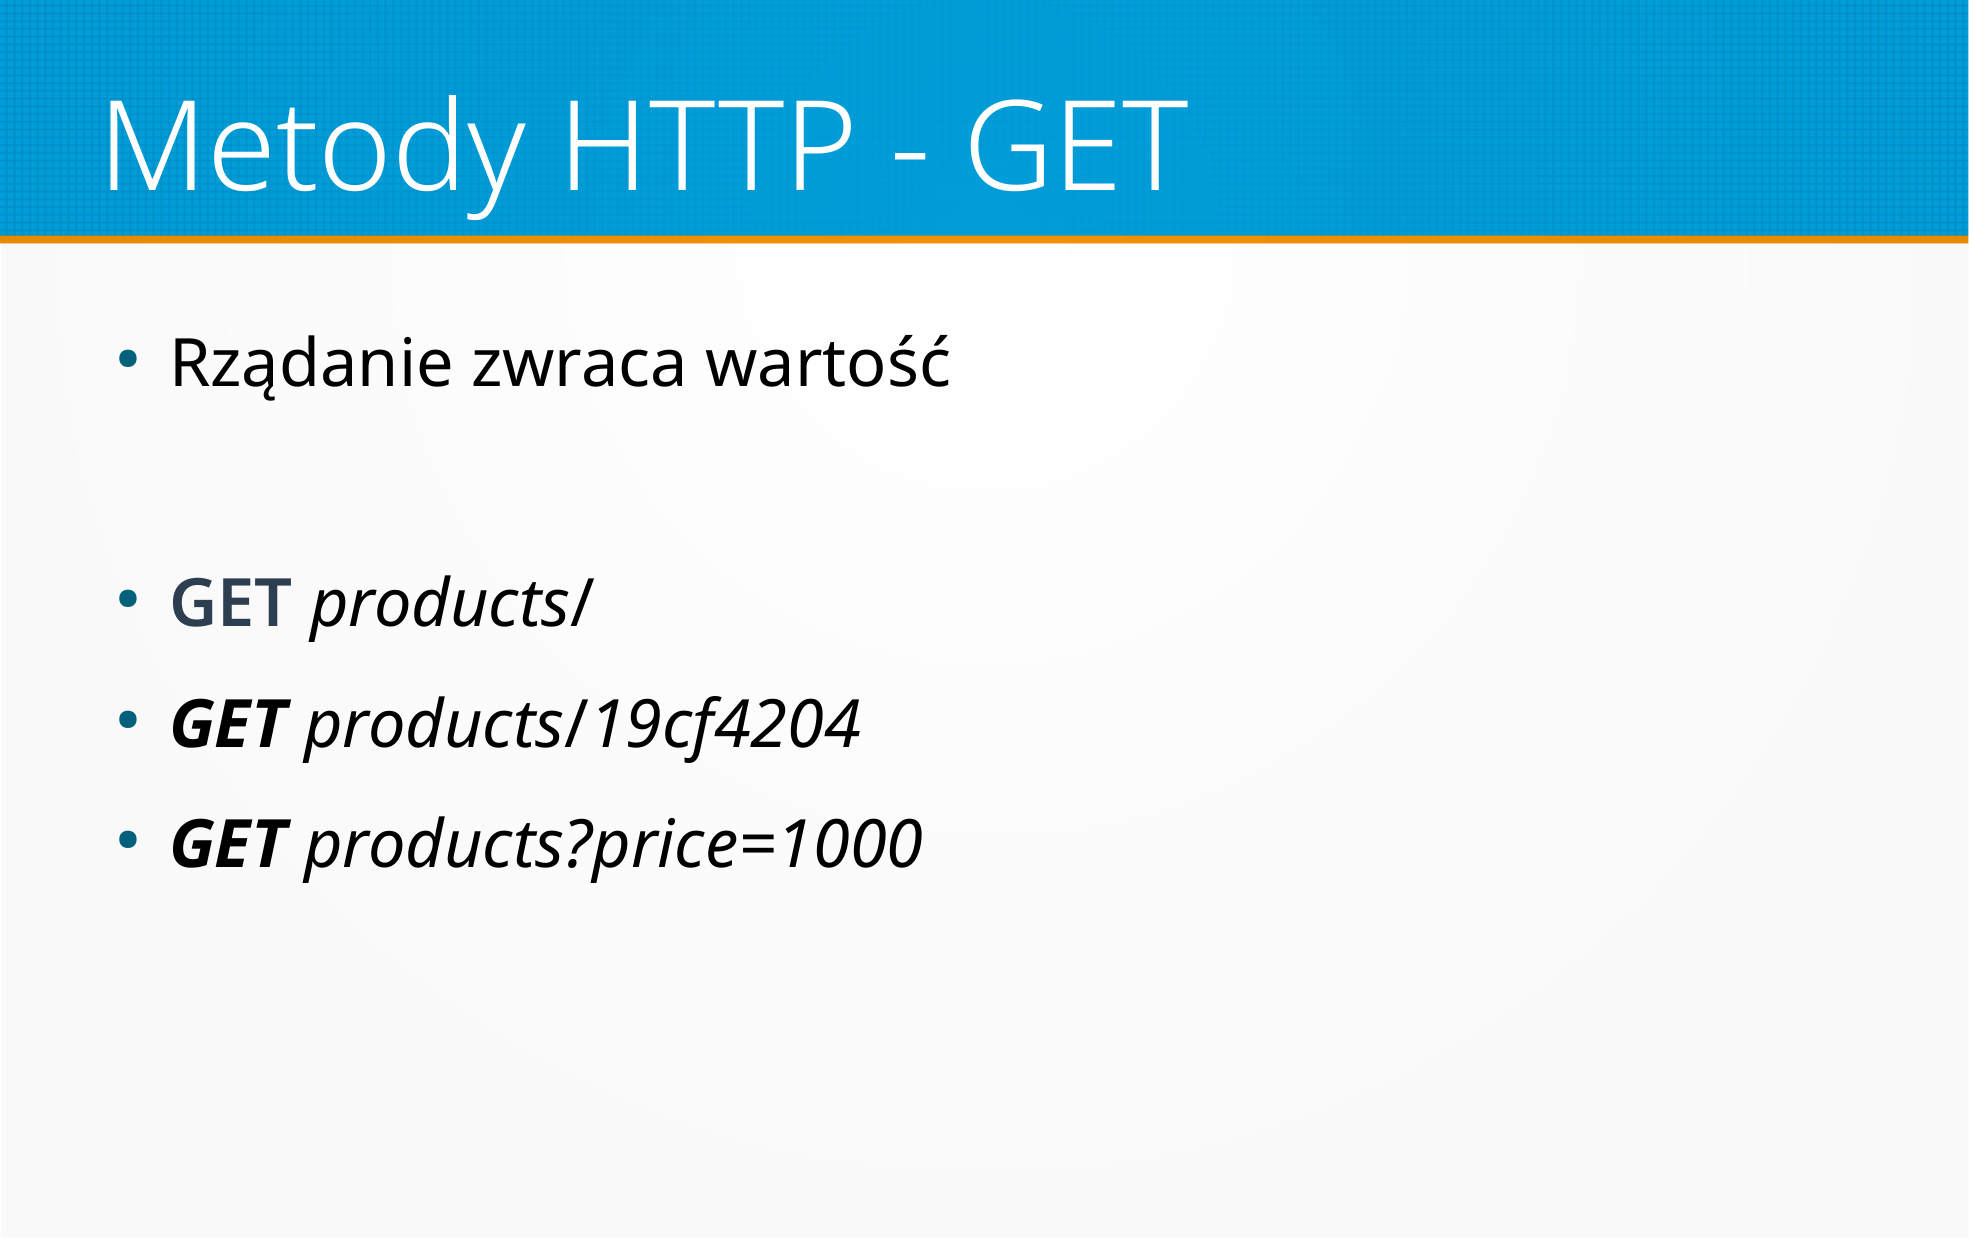

# Metody HTTP - GET
Rządanie zwraca wartość
GET products/
GET products/​​​19cf4204
GET products?price=1000